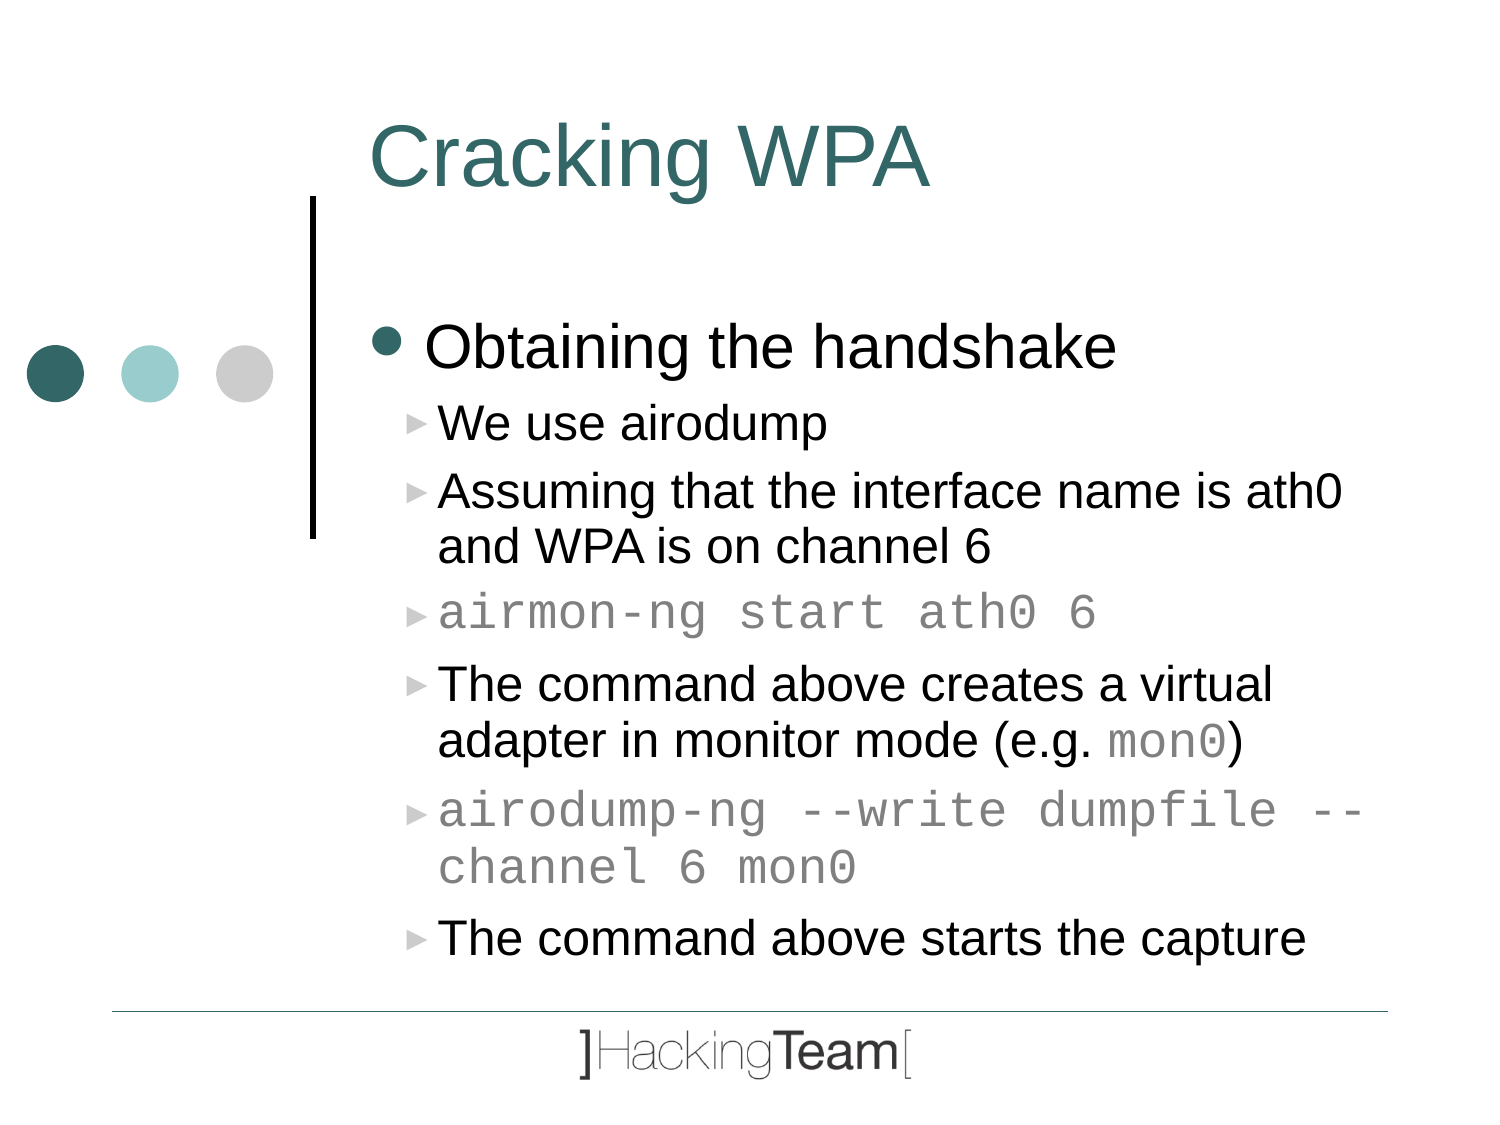

# Cracking WPA
Obtaining the handshake
We use airodump
Assuming that the interface name is ath0 and WPA is on channel 6
airmon-ng start ath0 6
The command above creates a virtual adapter in monitor mode (e.g. mon0)
airodump-ng --write dumpfile --channel 6 mon0
The command above starts the capture